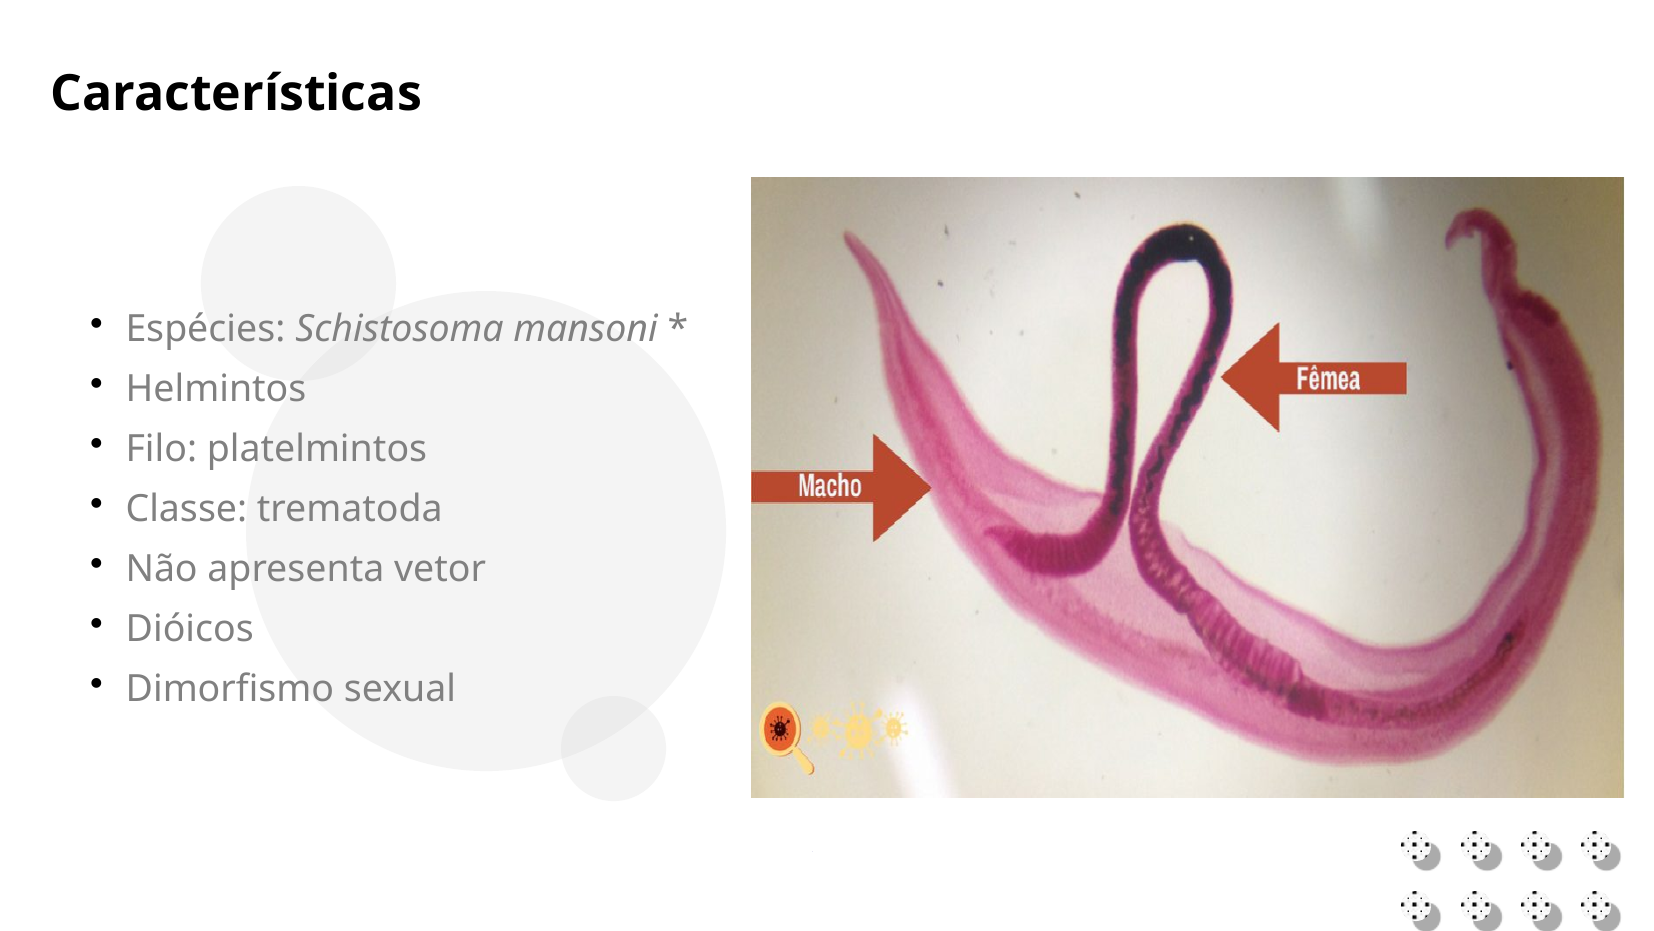

Características
Espécies: Schistosoma mansoni *
Helmintos
Filo: platelmintos
Classe: trematoda
Não apresenta vetor
Dióicos
Dimorfismo sexual